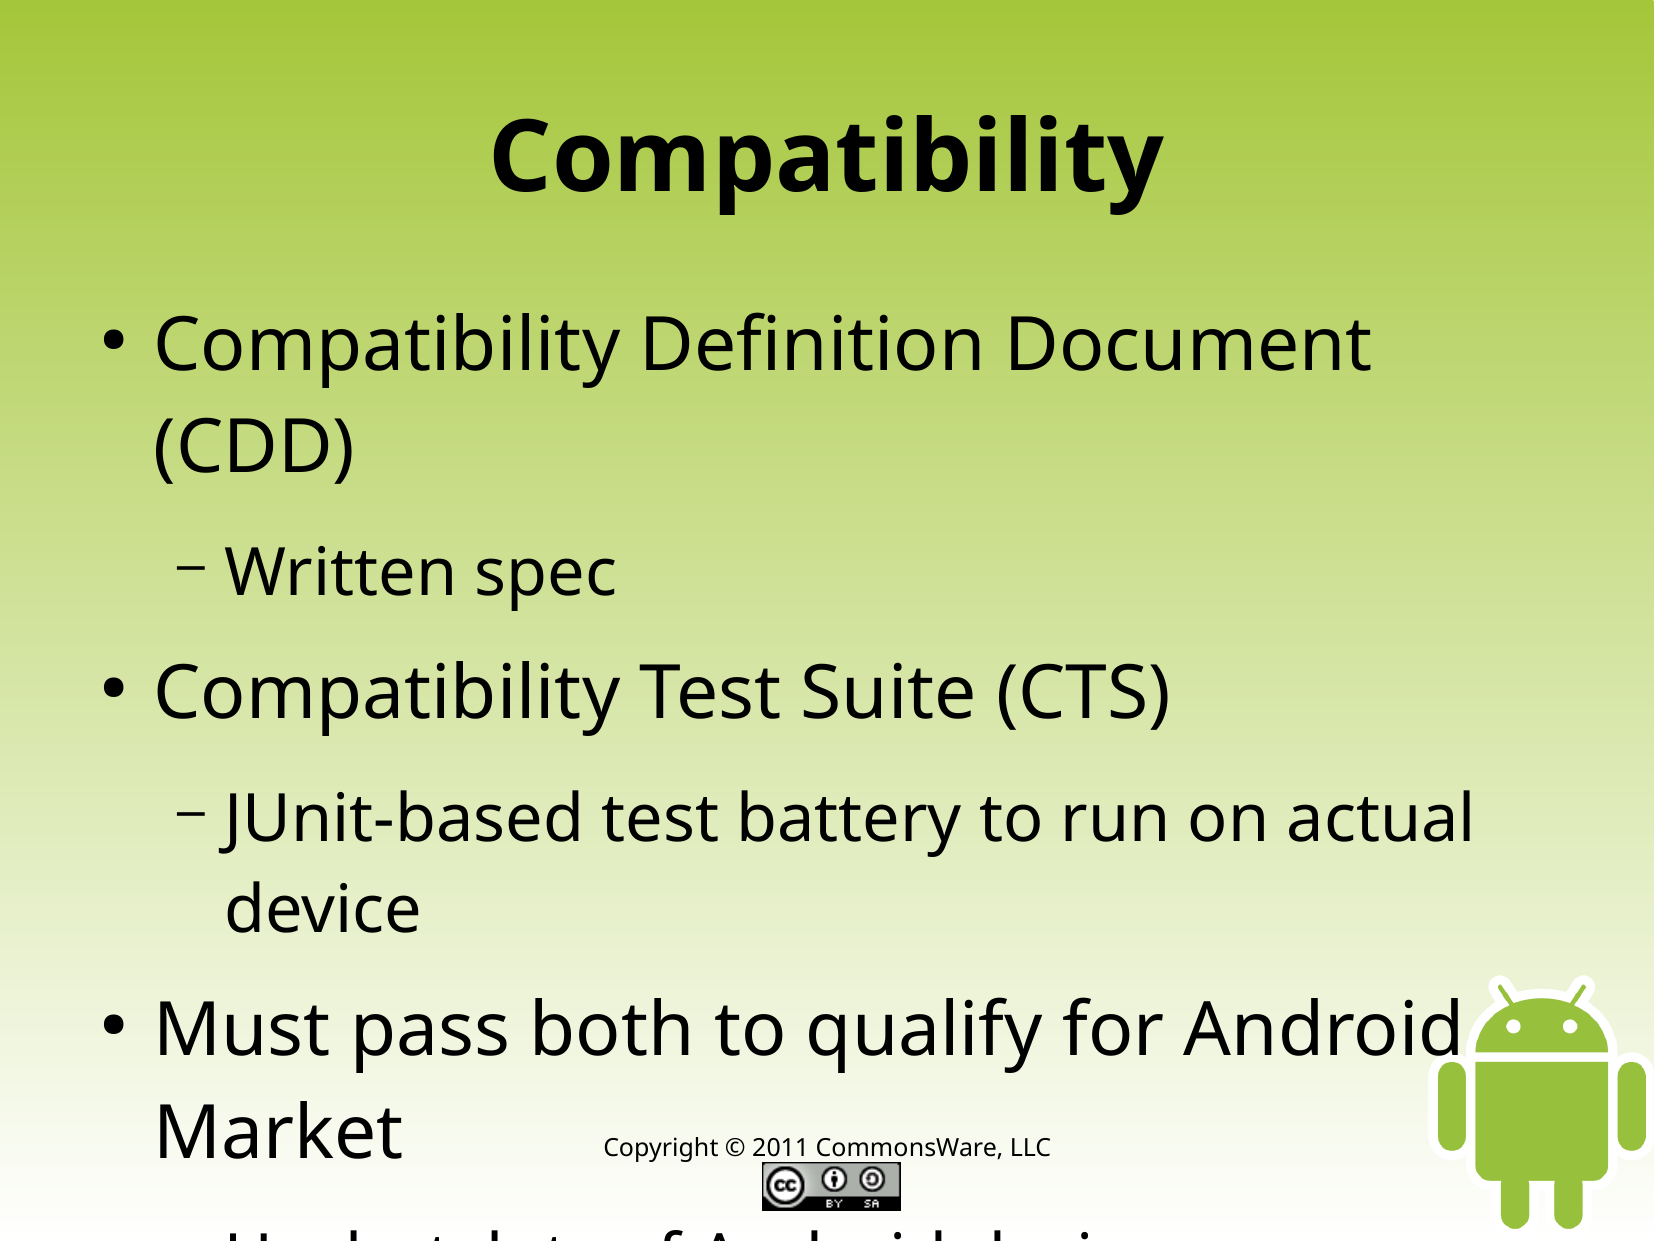

# Compatibility
Compatibility Definition Document (CDD)
Written spec
Compatibility Test Suite (CTS)
JUnit-based test battery to run on actual device
Must pass both to qualify for Android Market
Upshot: lots of Android devices sans Market